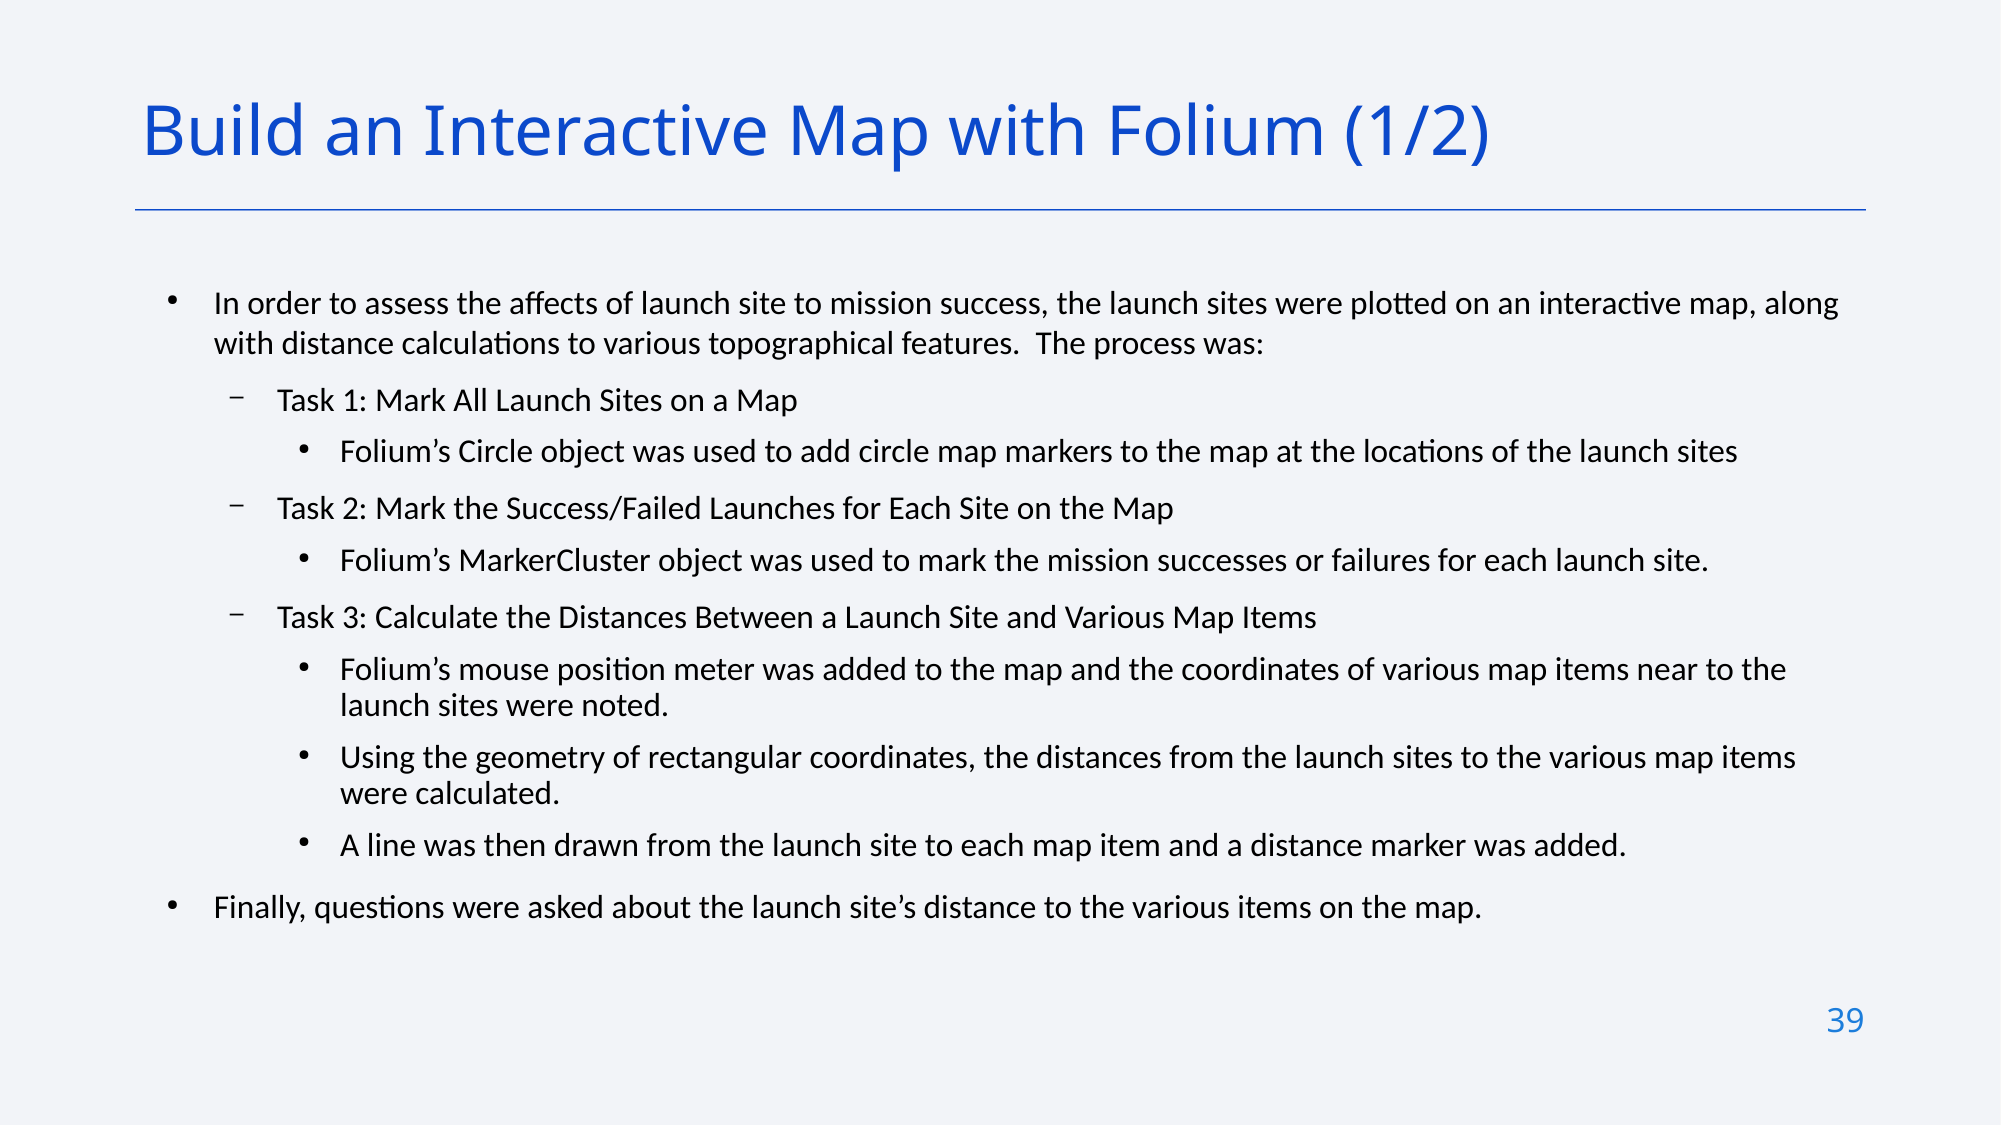

Build an Interactive Map with Folium (1/2)
# In order to assess the affects of launch site to mission success, the launch sites were plotted on an interactive map, along with distance calculations to various topographical features. The process was:
Task 1: Mark All Launch Sites on a Map
Folium’s Circle object was used to add circle map markers to the map at the locations of the launch sites
Task 2: Mark the Success/Failed Launches for Each Site on the Map
Folium’s MarkerCluster object was used to mark the mission successes or failures for each launch site.
Task 3: Calculate the Distances Between a Launch Site and Various Map Items
Folium’s mouse position meter was added to the map and the coordinates of various map items near to the launch sites were noted.
Using the geometry of rectangular coordinates, the distances from the launch sites to the various map items were calculated.
A line was then drawn from the launch site to each map item and a distance marker was added.
Finally, questions were asked about the launch site’s distance to the various items on the map.
39